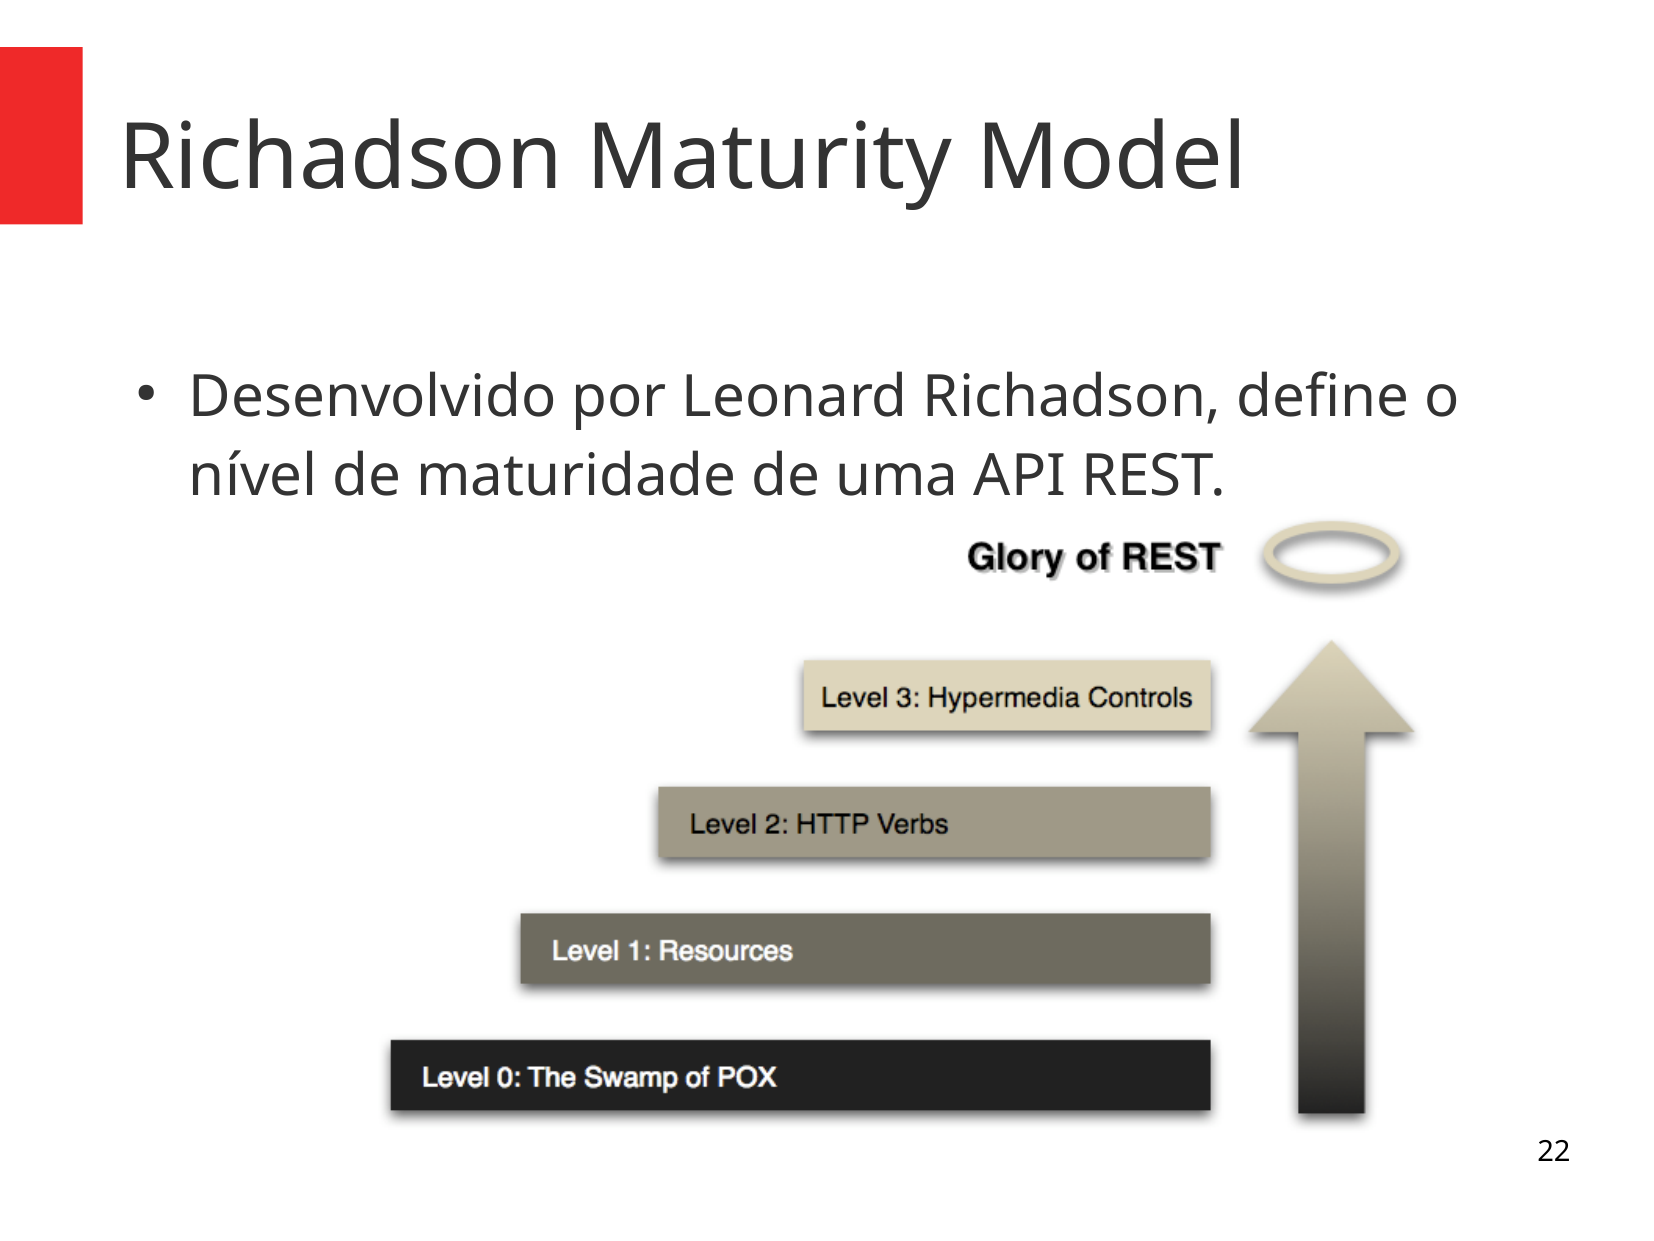

# Richadson Maturity Model
Desenvolvido por Leonard Richadson, define o nível de maturidade de uma API REST.
22